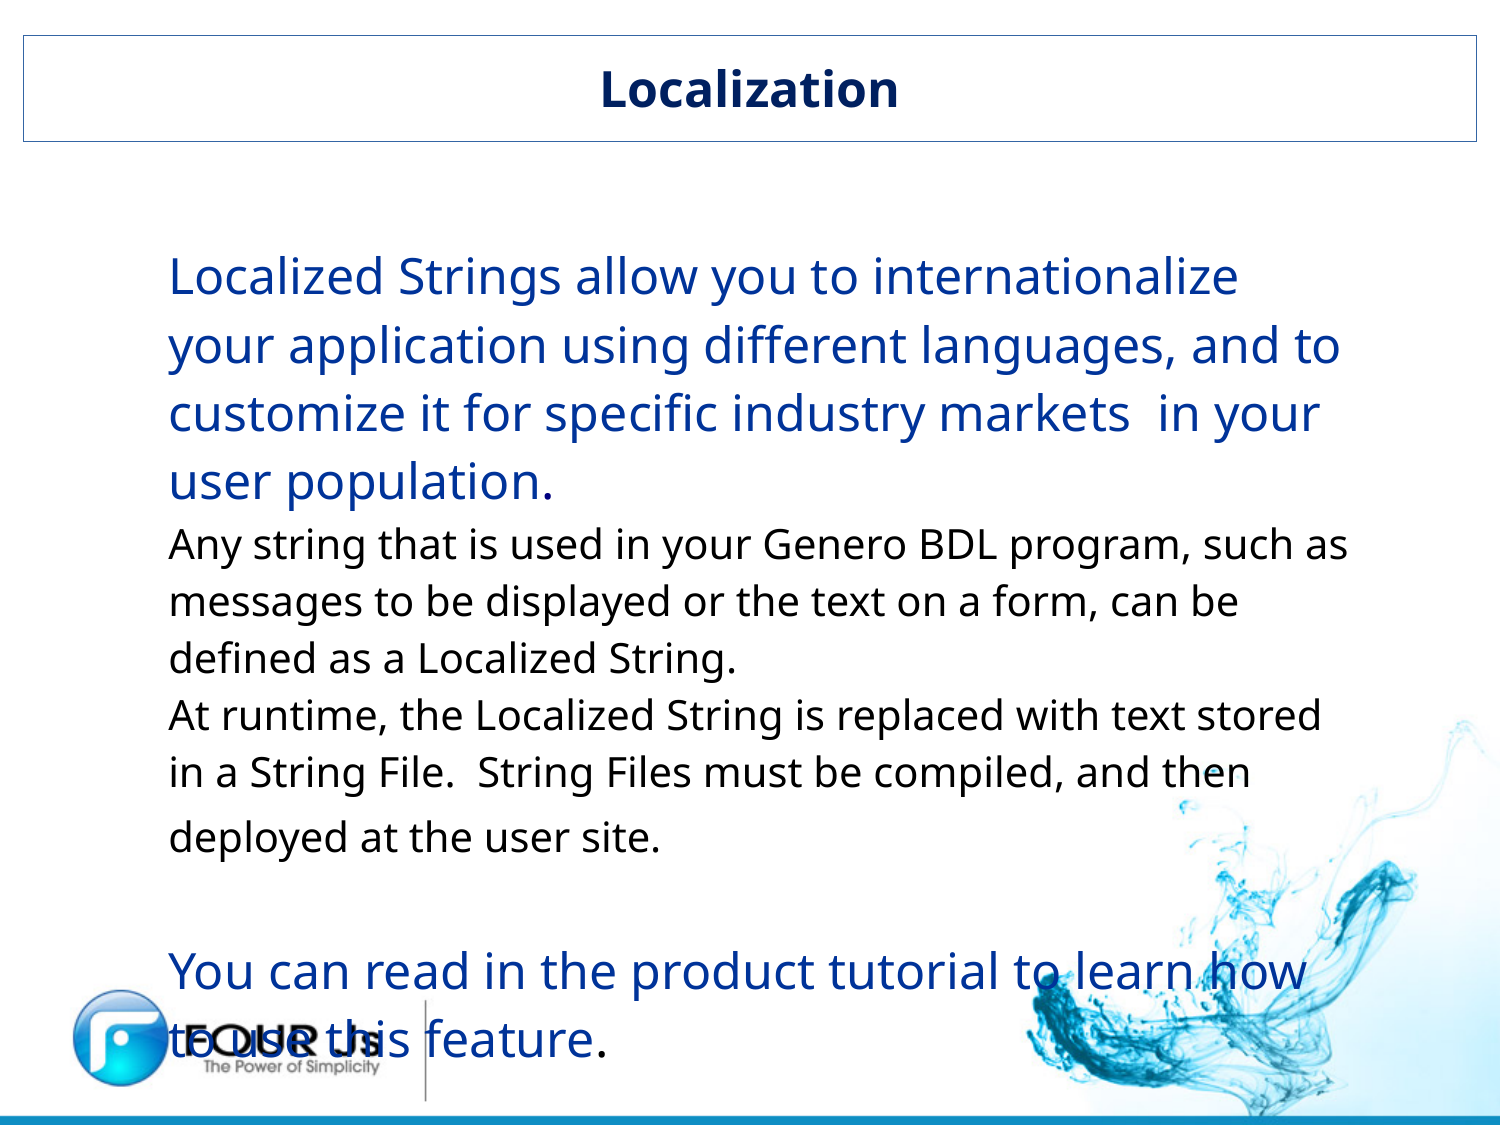

# Localization
Localized Strings allow you to internationalize your application using different languages, and to customize it for specific industry markets  in your user population.
Any string that is used in your Genero BDL program, such as messages to be displayed or the text on a form, can be defined as a Localized String.
At runtime, the Localized String is replaced with text stored in a String File.  String Files must be compiled, and then deployed at the user site.
You can read in the product tutorial to learn how to use this feature.